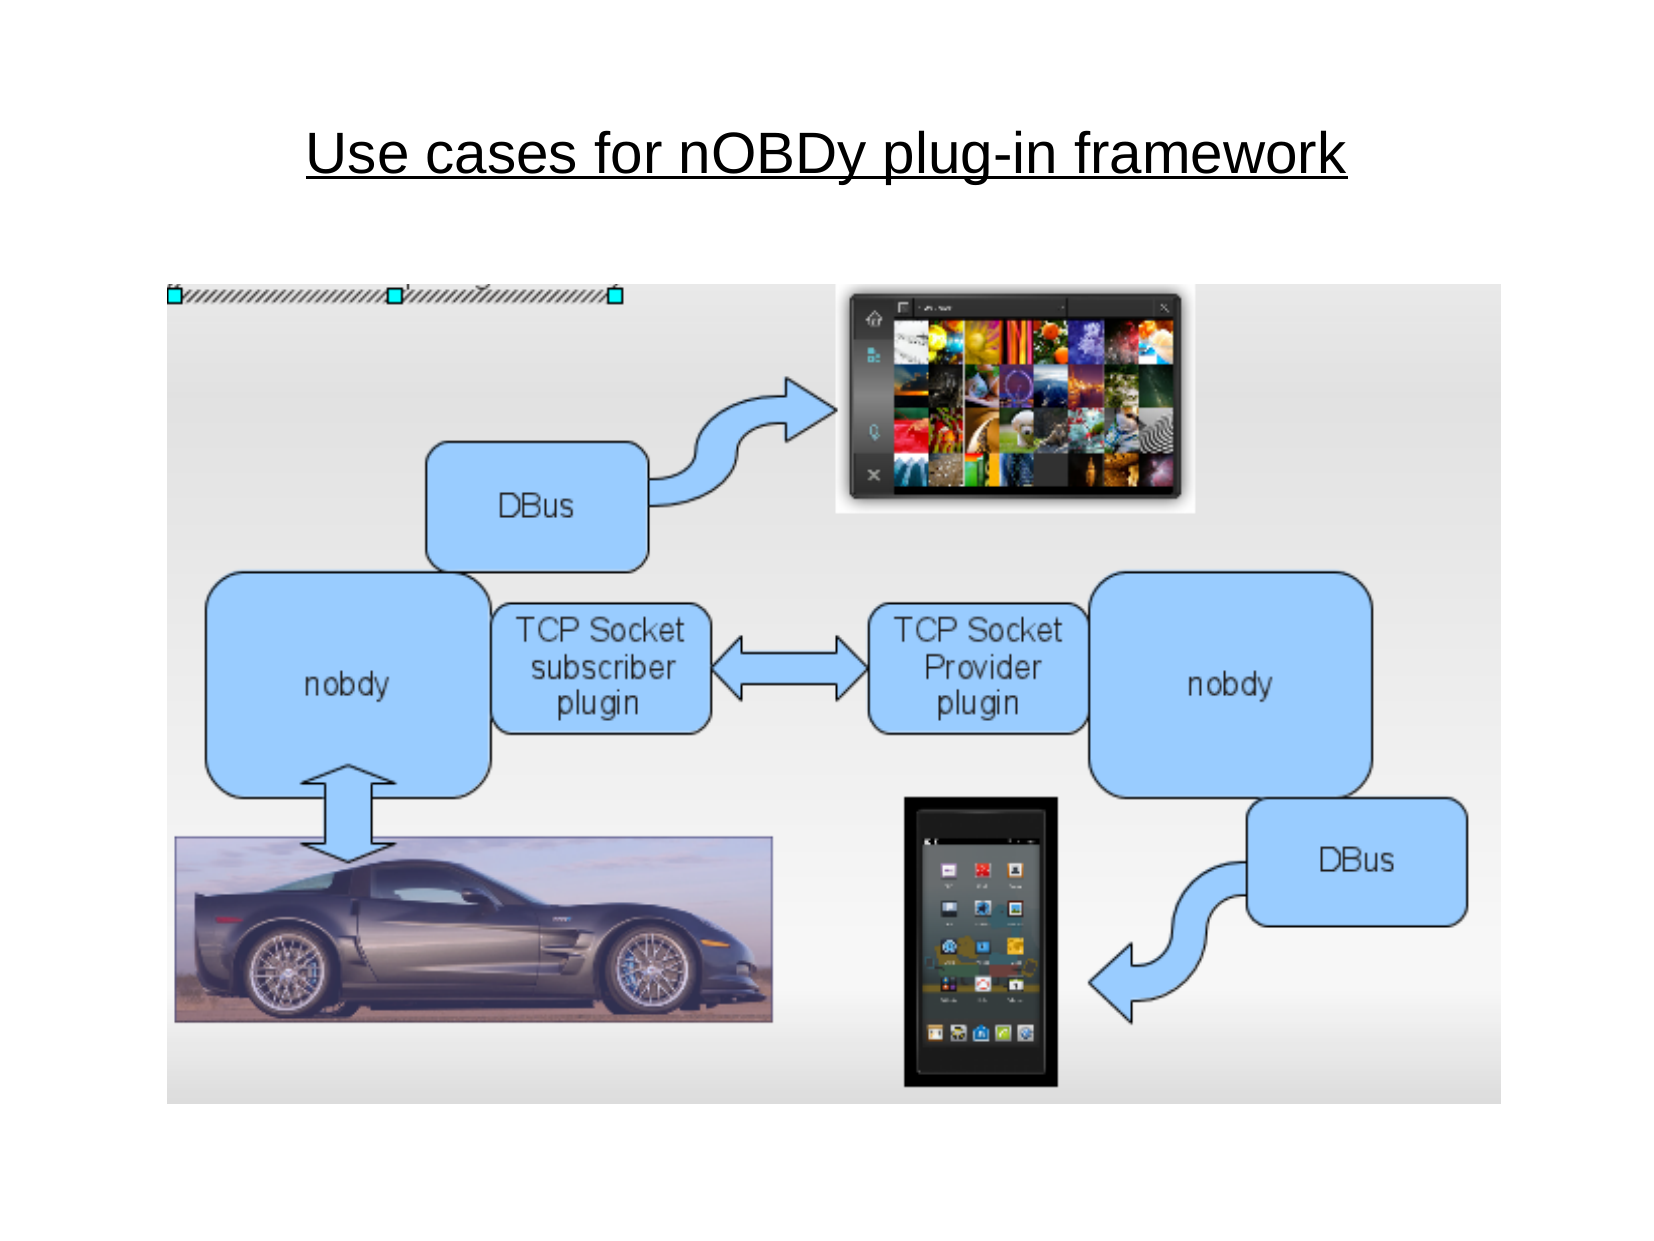

# Use cases for nOBDy plug-in framework